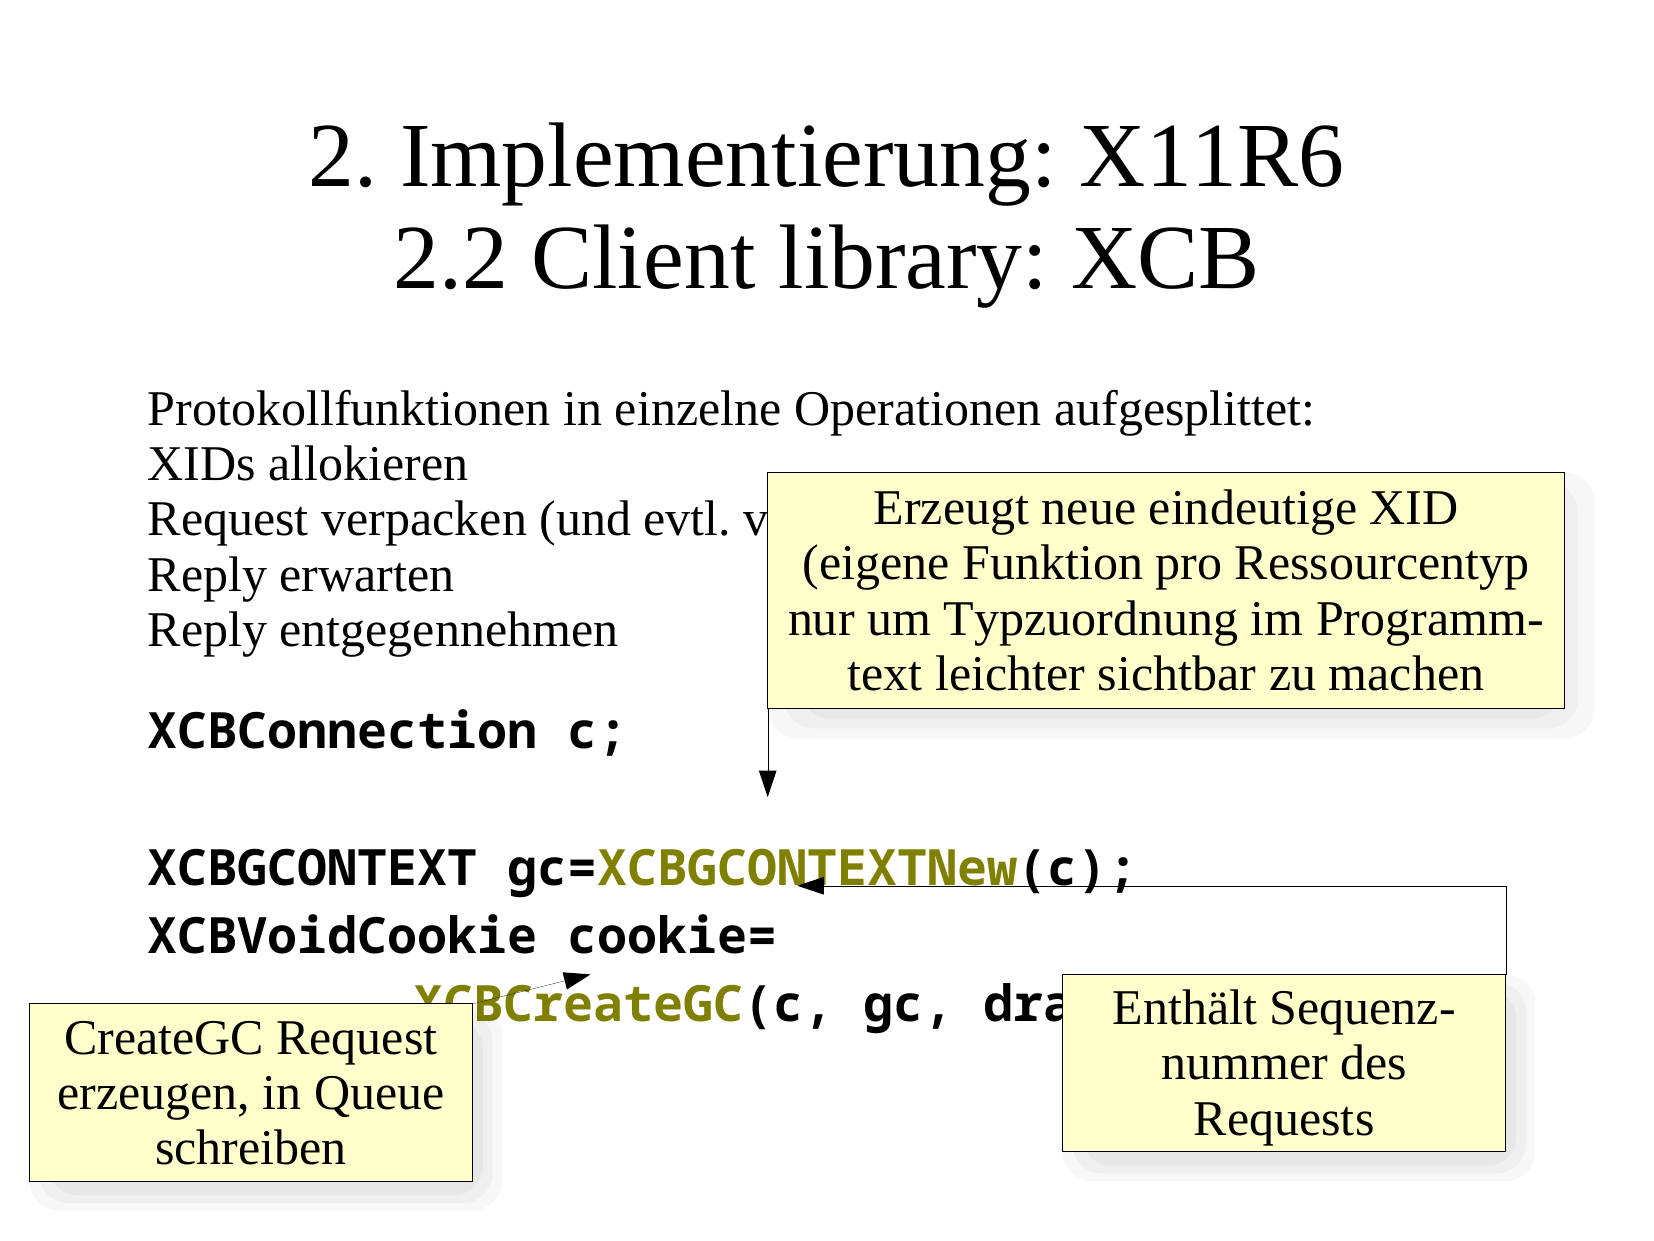

# 2. Implementierung: X11R6 2.2 Client library: XCB
Protokollfunktionen in einzelne Operationen aufgesplittet:
XIDs allokieren
Request verpacken (und evtl. versenden)
Reply erwarten
Reply entgegennehmen
Erzeugt neue eindeutige XID
(eigene Funktion pro Ressourcentyp
nur um Typzuordnung im Programm-
text leichter sichtbar zu machen
XCBConnection c;
XCBGCONTEXT gc=XCBGCONTEXTNew(c);
XCBVoidCookie cookie=
	XCBCreateGC(c, gc, drawable, 0, 0);
Enthält Sequenz-
nummer des
Requests
CreateGC Request
erzeugen, in Queue
schreiben